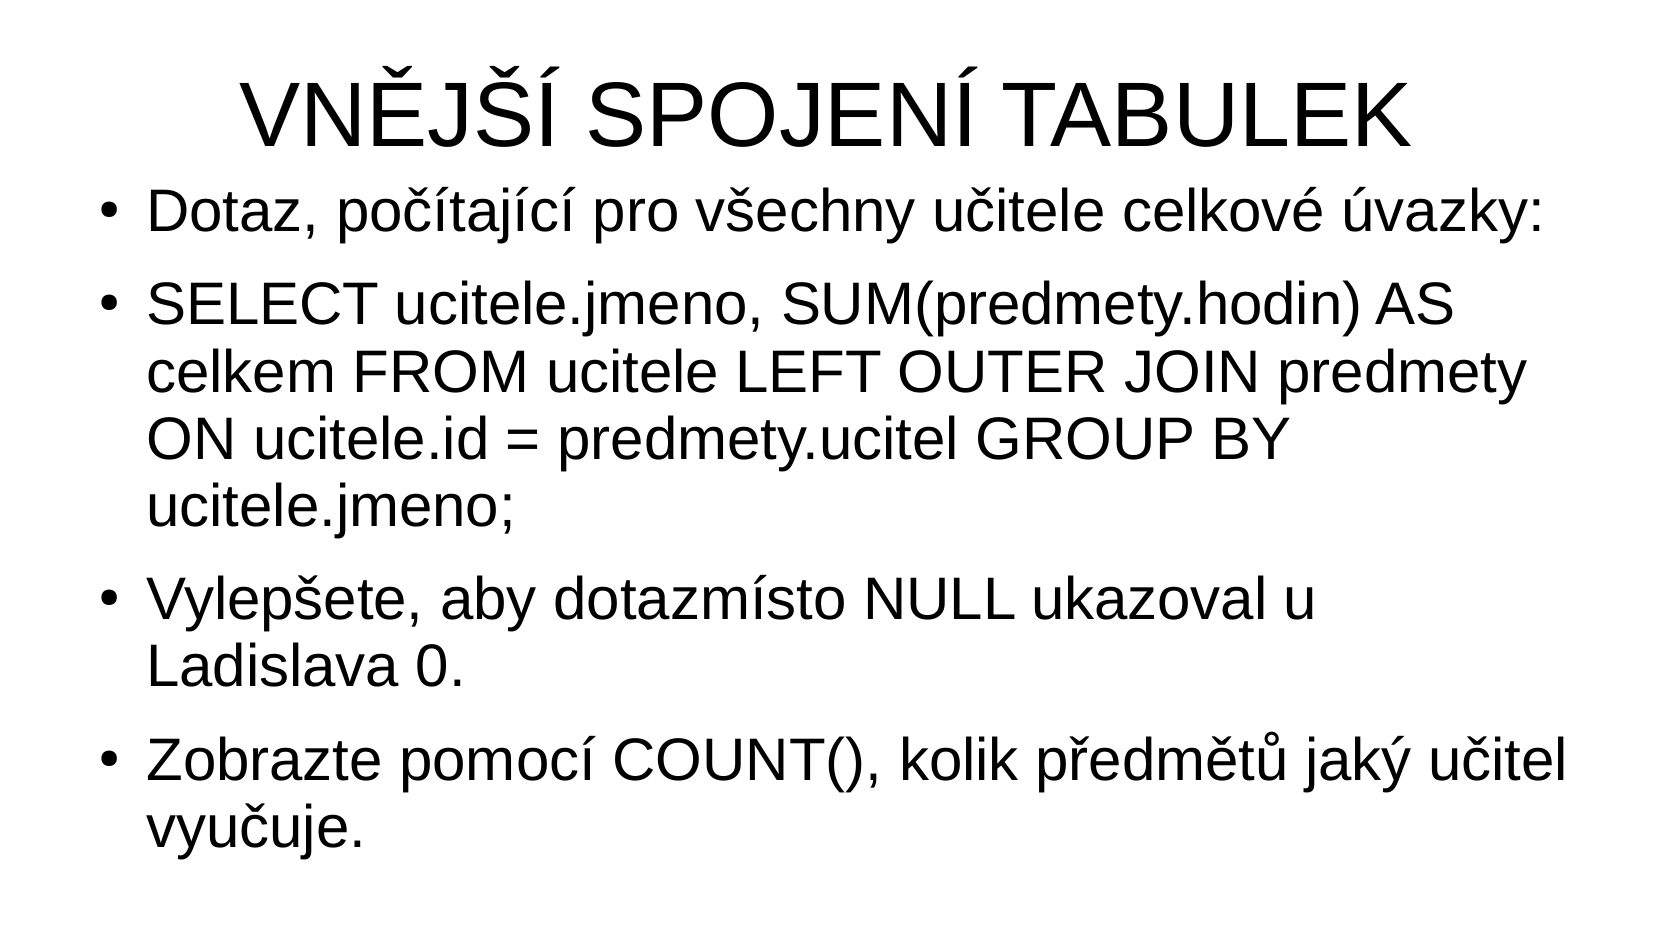

# VNĚJŠÍ SPOJENÍ TABULEK
Dotaz, počítající pro všechny učitele celkové úvazky:
SELECT ucitele.jmeno, SUM(predmety.hodin) AS celkem FROM ucitele LEFT OUTER JOIN predmety ON ucitele.id = predmety.ucitel GROUP BY ucitele.jmeno;
Vylepšete, aby dotazmísto NULL ukazoval u Ladislava 0.
Zobrazte pomocí COUNT(), kolik předmětů jaký učitel vyučuje.